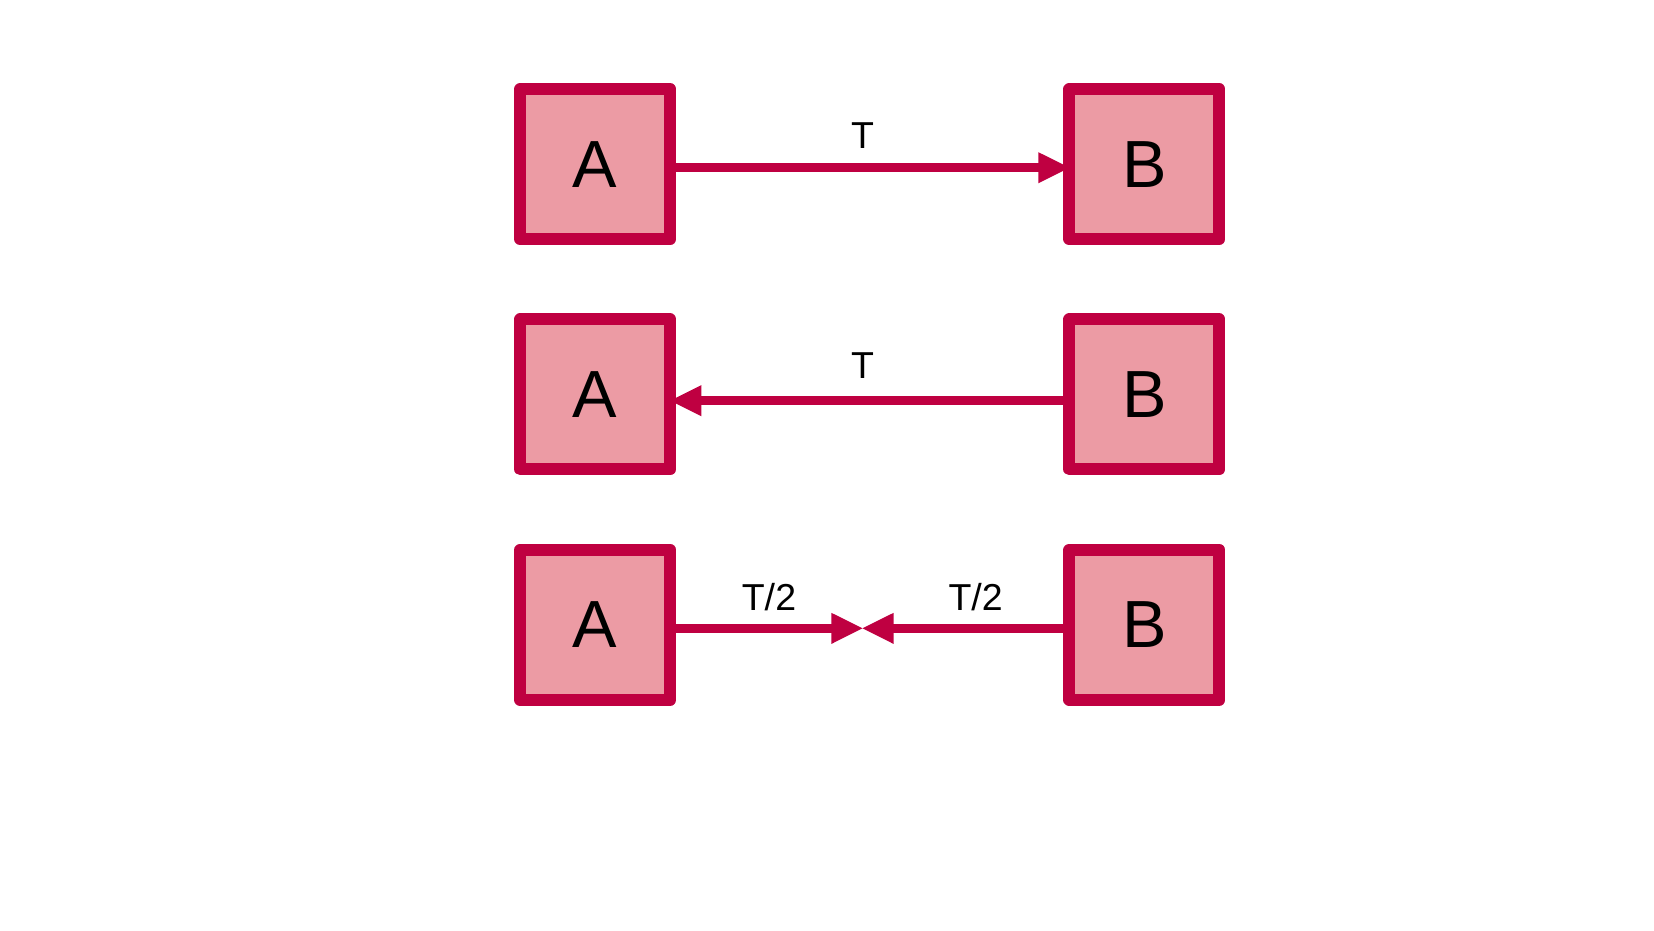

A
B
T
A
B
T
A
B
T/2
T/2